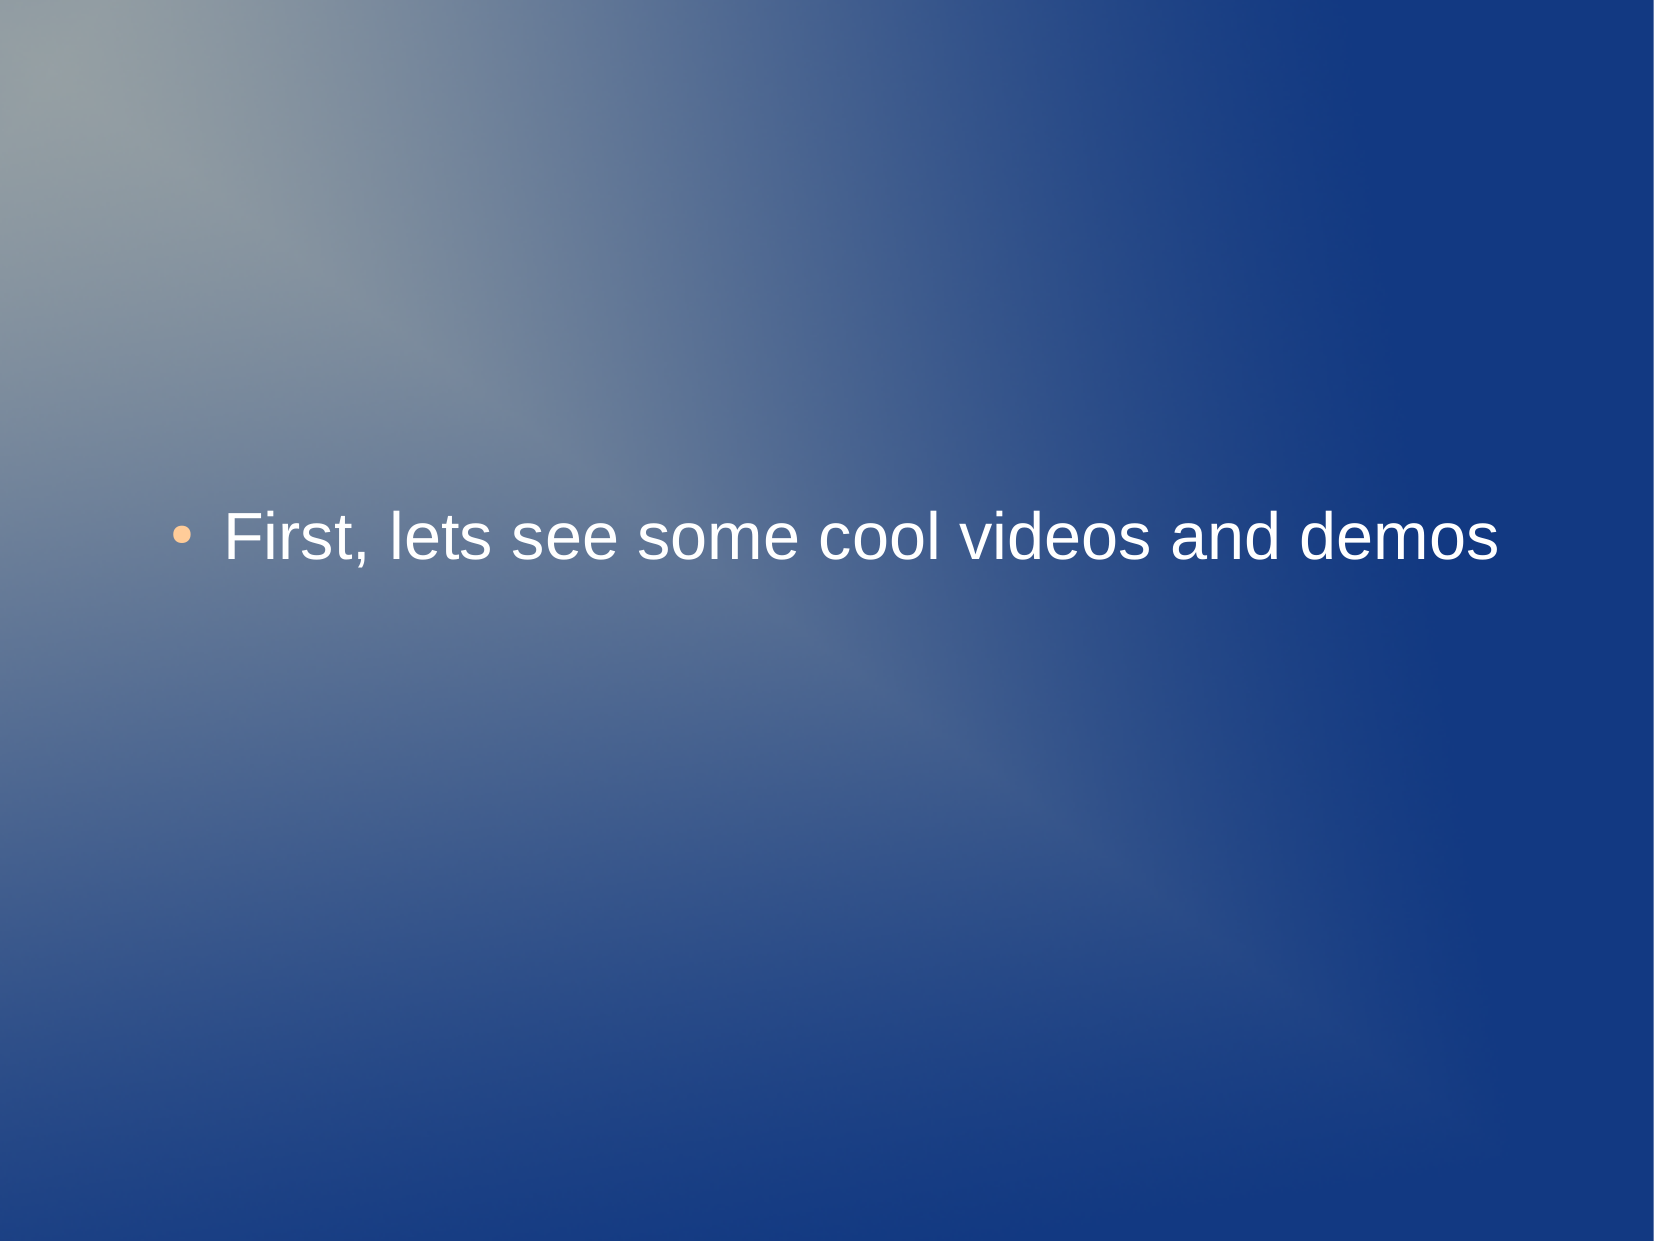

#
First, lets see some cool videos and demos